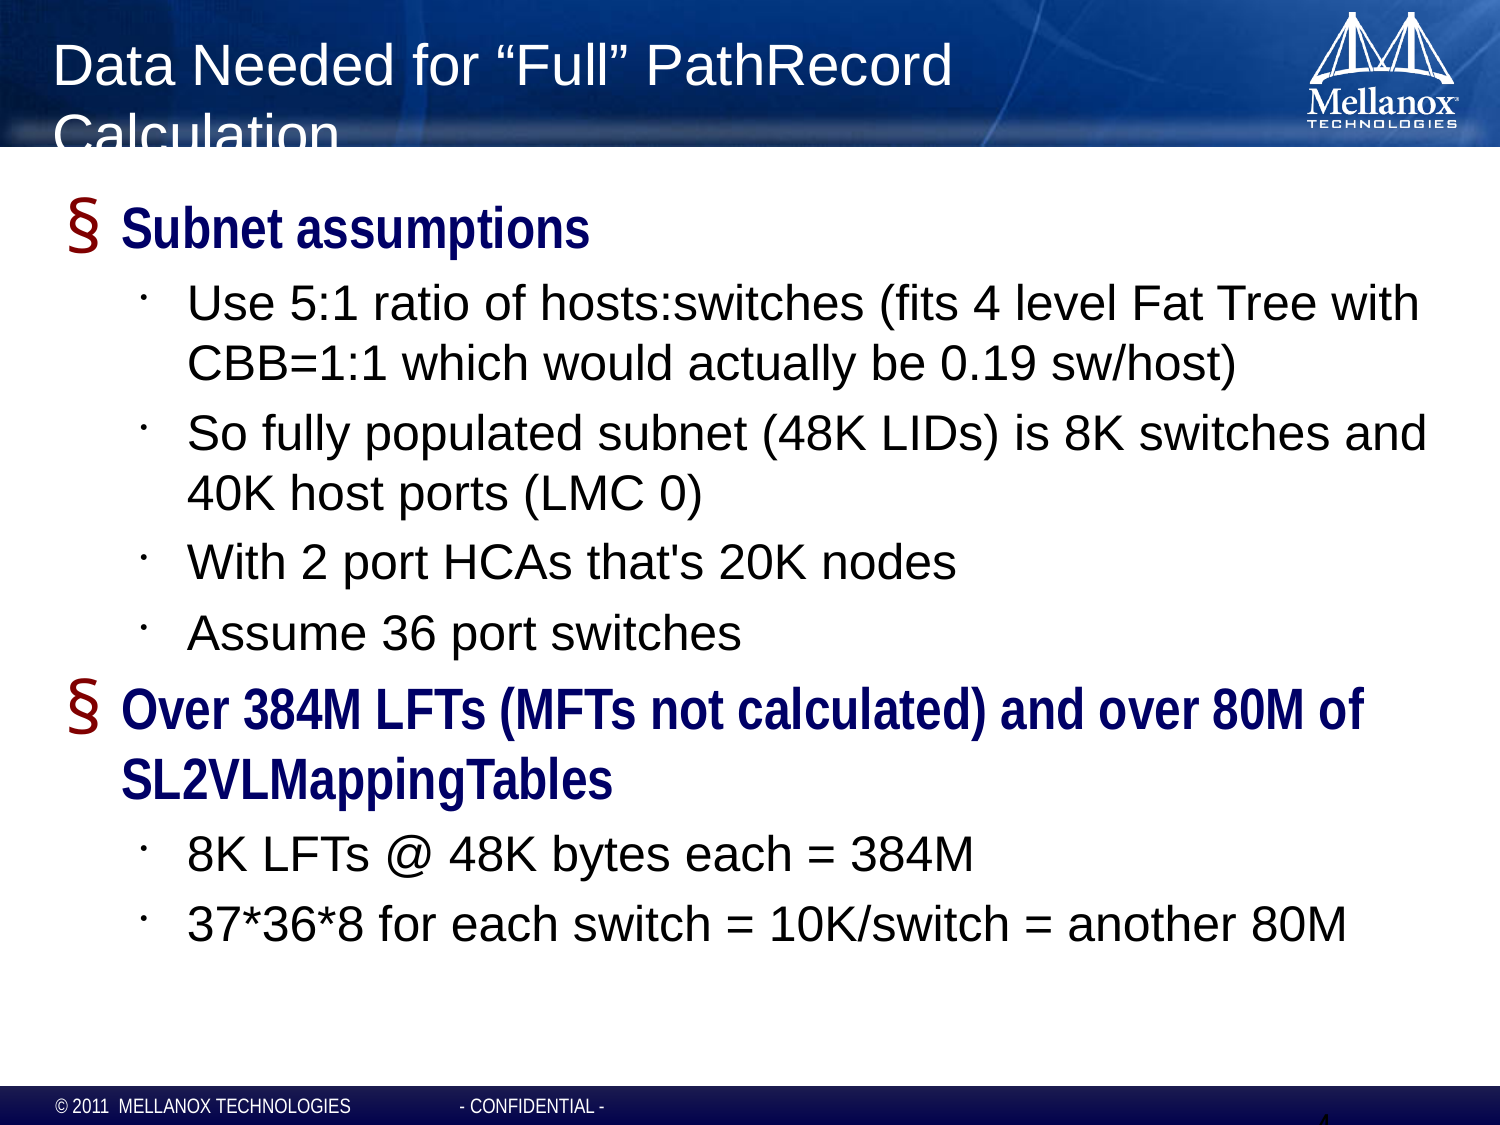

# Data Needed for “Full” PathRecord Calculation
Subnet assumptions
Use 5:1 ratio of hosts:switches (fits 4 level Fat Tree with CBB=1:1 which would actually be 0.19 sw/host)
So fully populated subnet (48K LIDs) is 8K switches and 40K host ports (LMC 0)
With 2 port HCAs that's 20K nodes
Assume 36 port switches
Over 384M LFTs (MFTs not calculated) and over 80M of SL2VLMappingTables
8K LFTs @ 48K bytes each = 384M
37*36*8 for each switch = 10K/switch = another 80M